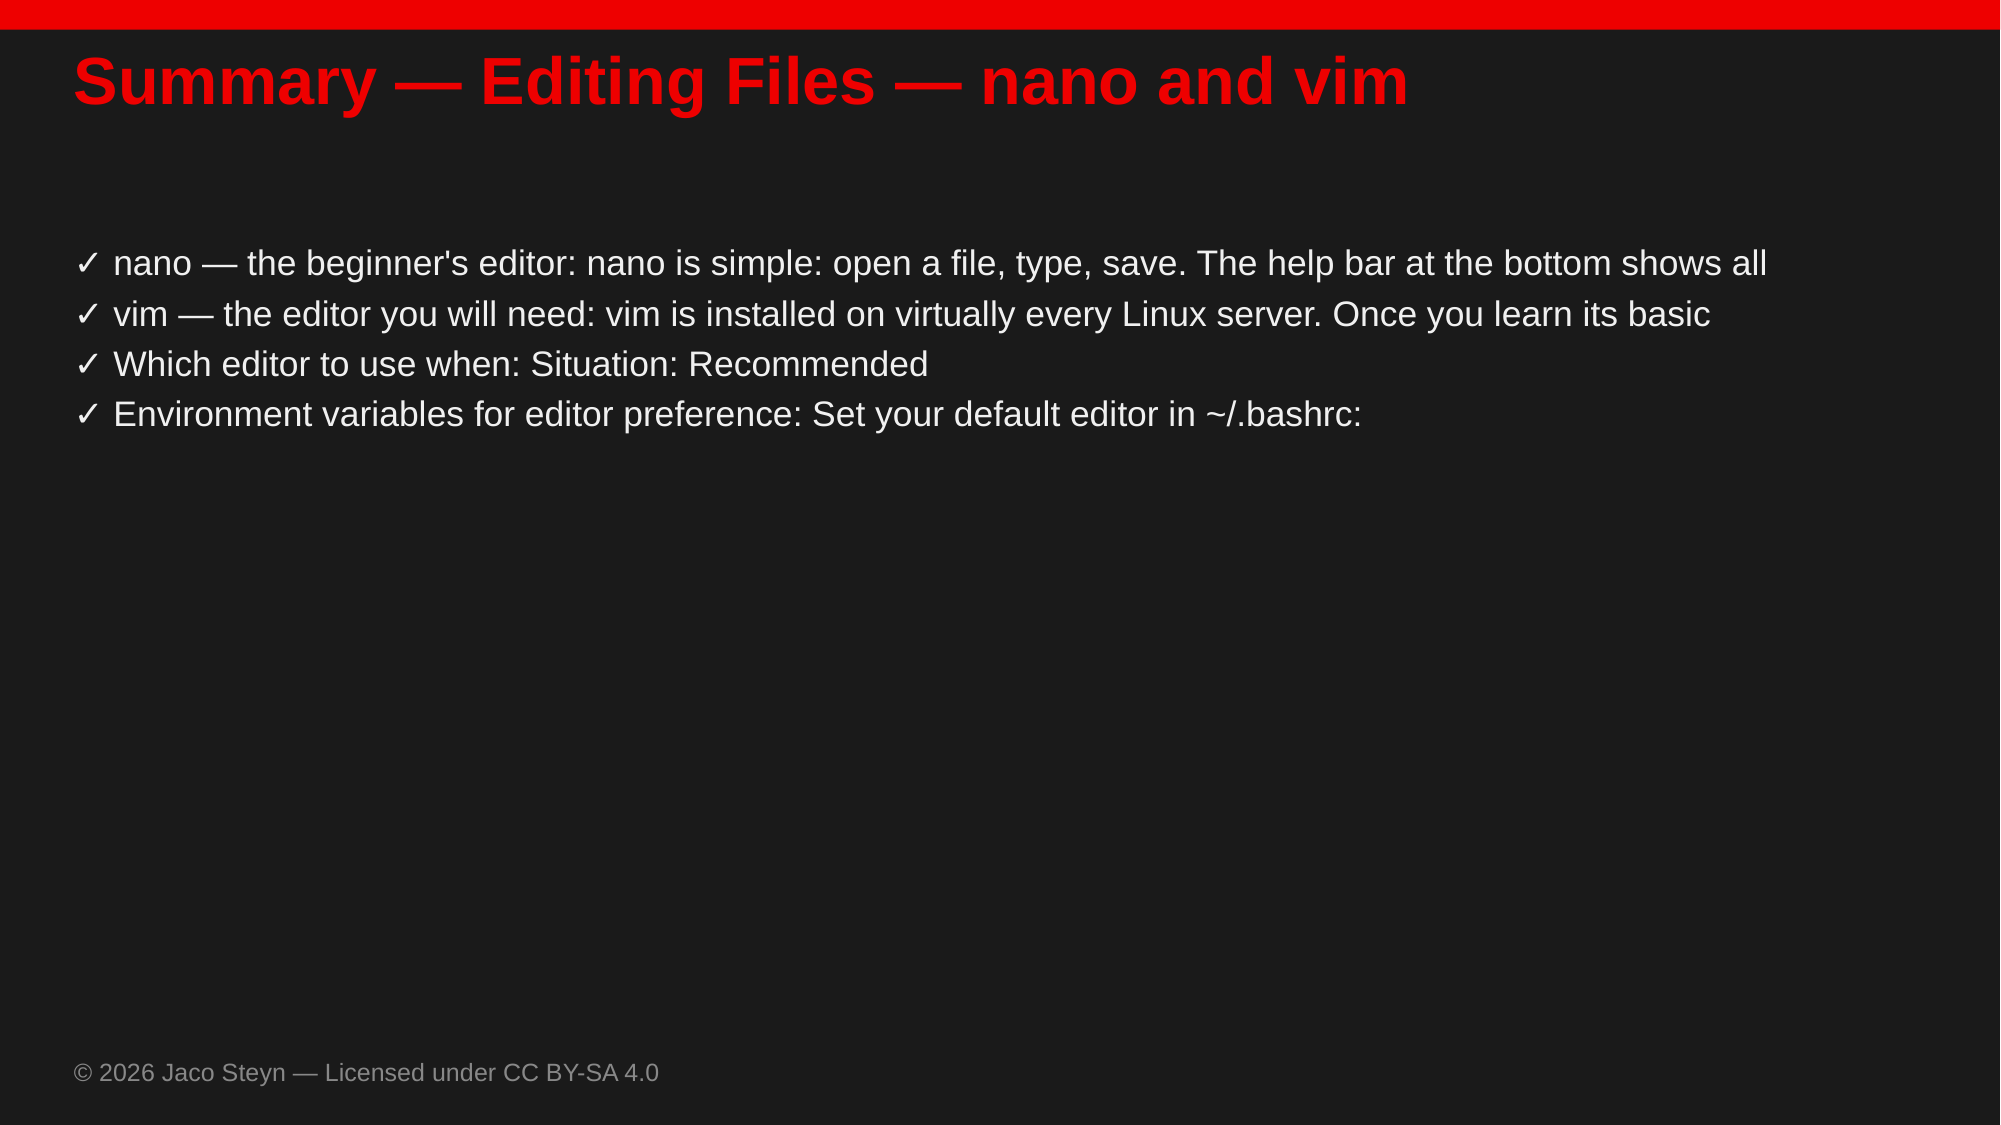

Summary — Editing Files — nano and vim
✓ nano — the beginner's editor: nano is simple: open a file, type, save. The help bar at the bottom shows all
✓ vim — the editor you will need: vim is installed on virtually every Linux server. Once you learn its basic
✓ Which editor to use when: Situation: Recommended
✓ Environment variables for editor preference: Set your default editor in ~/.bashrc:
© 2026 Jaco Steyn — Licensed under CC BY-SA 4.0